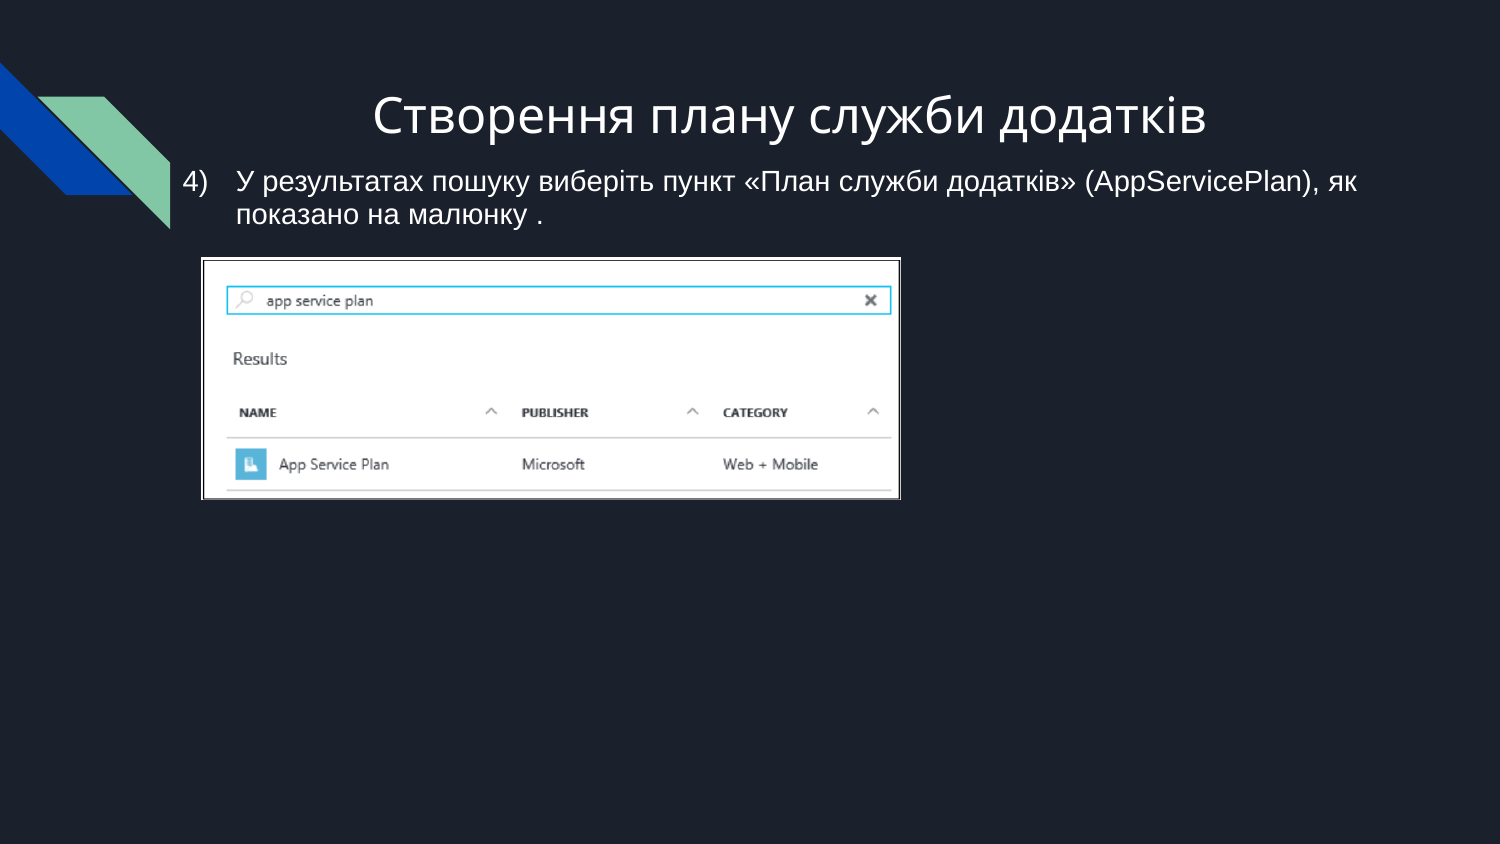

# Створення плану служби додатків
У результатах пошуку виберіть пункт «План служби додатків» (AppServicePlan), як показано на малюнку .